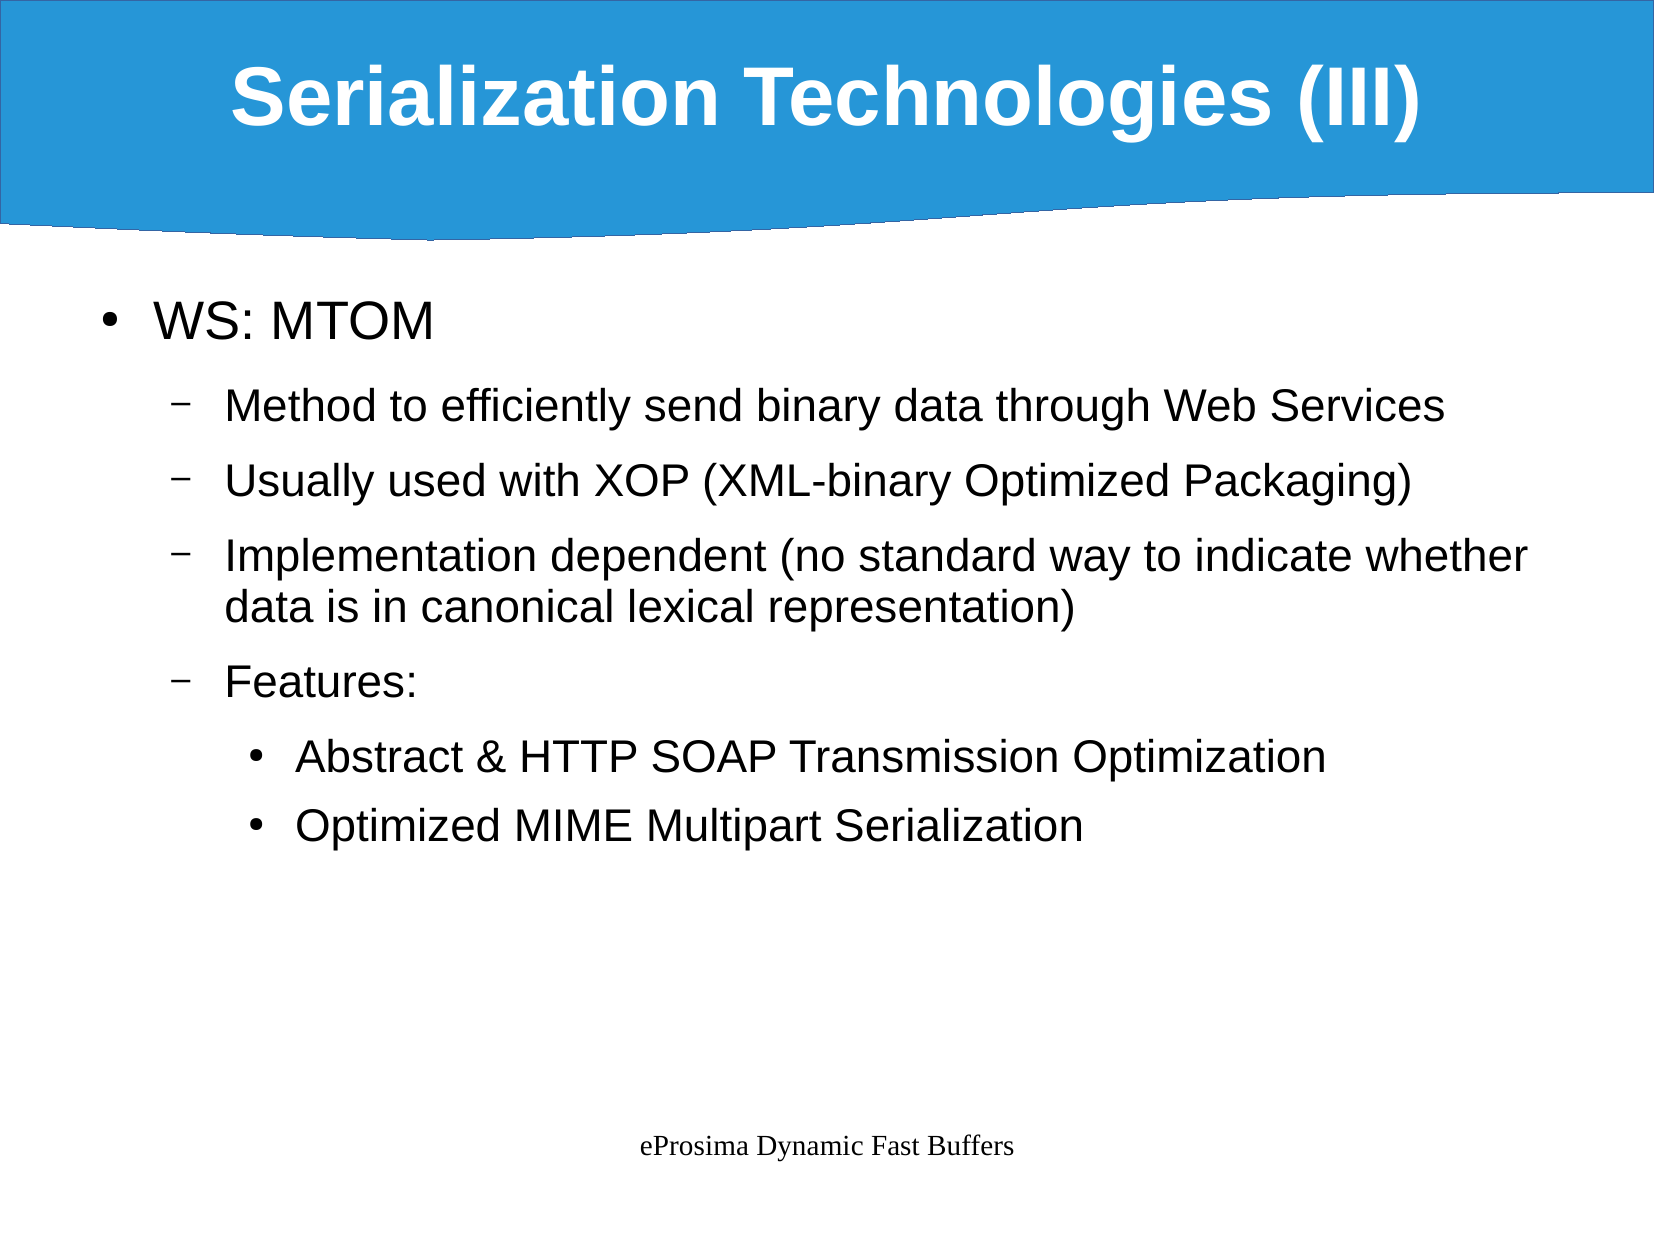

Serialization Technologies (III)
# WS: MTOM
Method to efficiently send binary data through Web Services
Usually used with XOP (XML-binary Optimized Packaging)
Implementation dependent (no standard way to indicate whether data is in canonical lexical representation)
Features:
Abstract & HTTP SOAP Transmission Optimization
Optimized MIME Multipart Serialization
eProsima Dynamic Fast Buffers